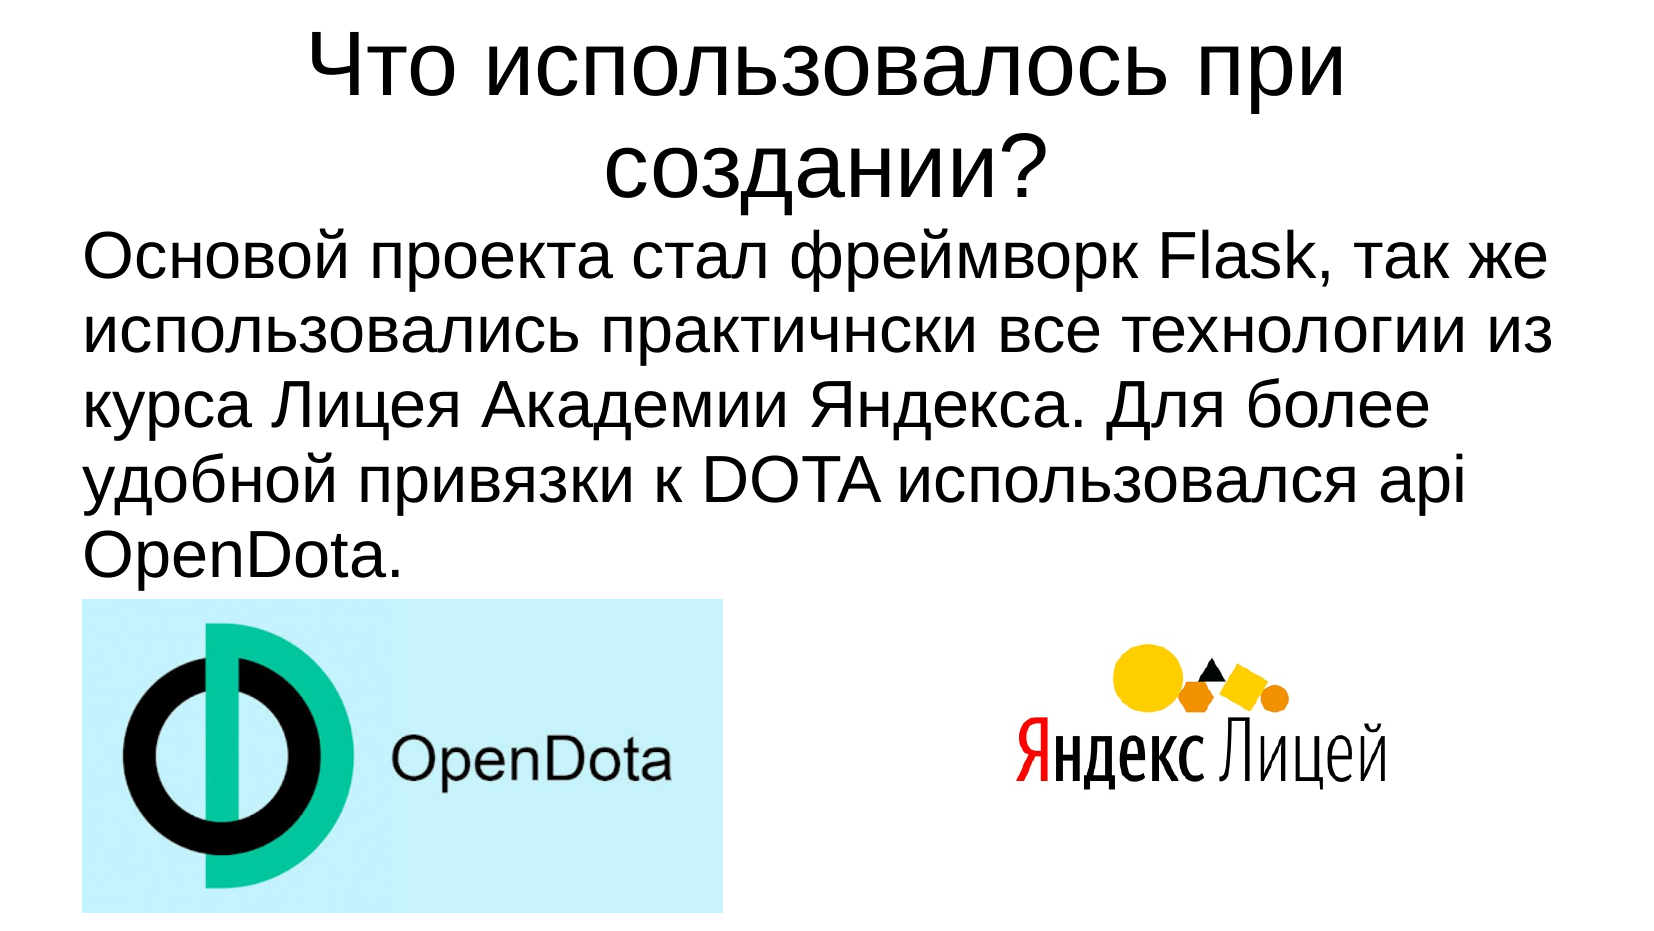

# Что использовалось при создании?
Основой проекта стал фреймворк Flask, так же использовались практичнски все технологии из курса Лицея Академии Яндекса. Для более удобной привязки к DOTA использовался api OpenDota.